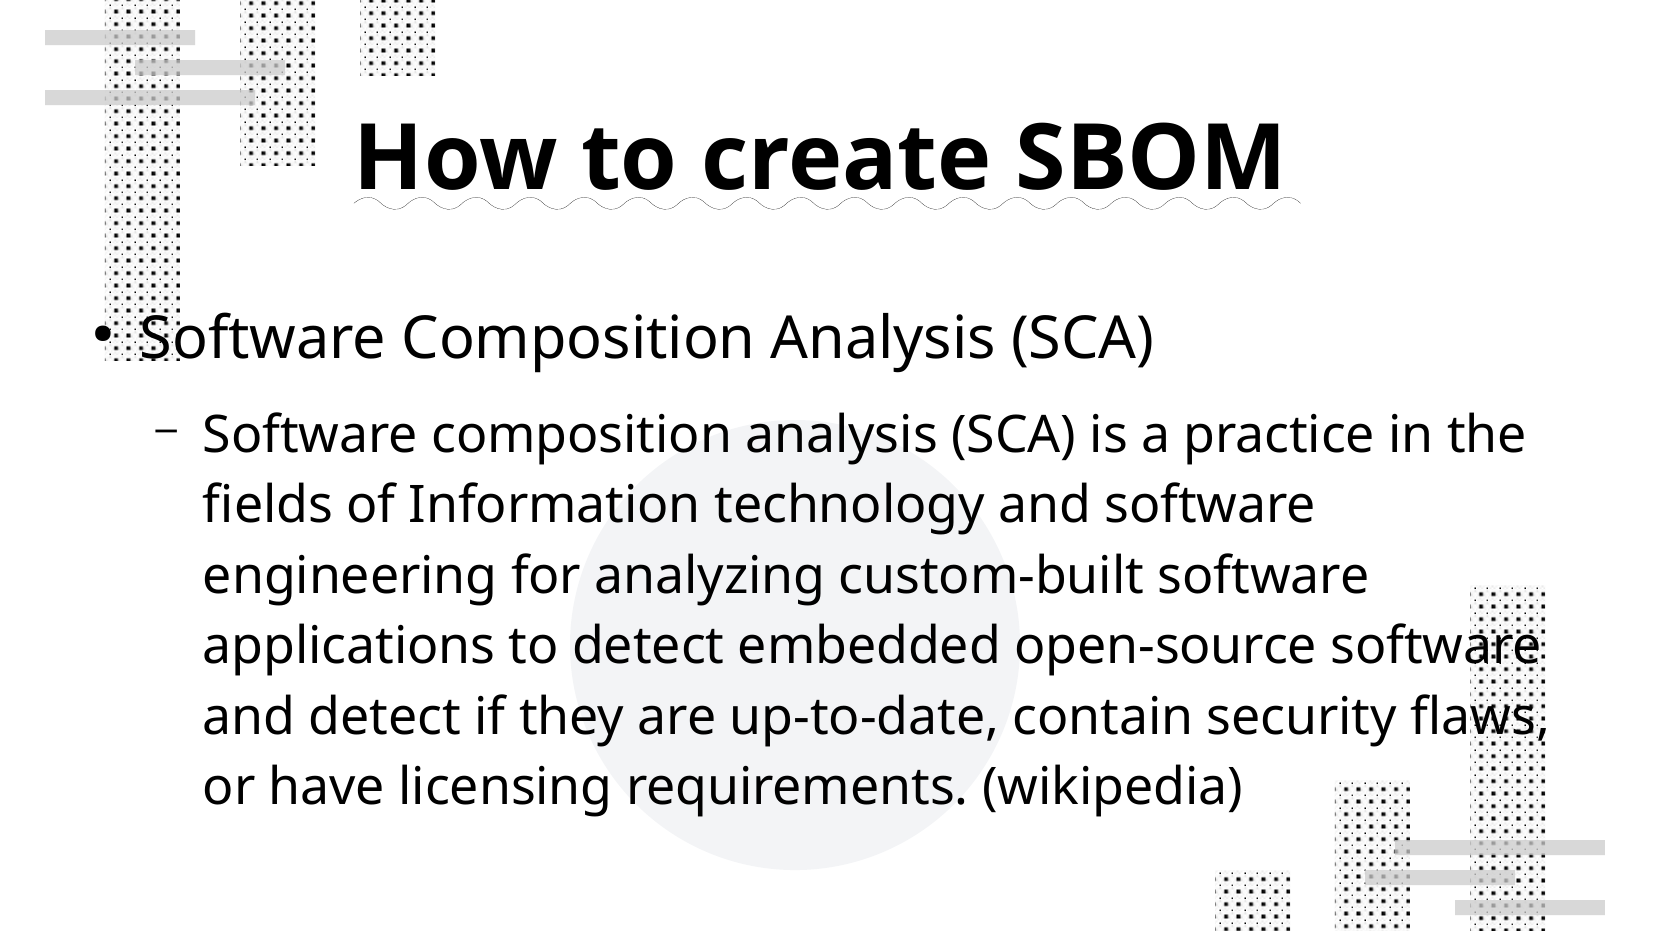

# How to create SBOM
Software Composition Analysis (SCA)
Software composition analysis (SCA) is a practice in the fields of Information technology and software engineering for analyzing custom-built software applications to detect embedded open-source software and detect if they are up-to-date, contain security flaws, or have licensing requirements. (wikipedia)